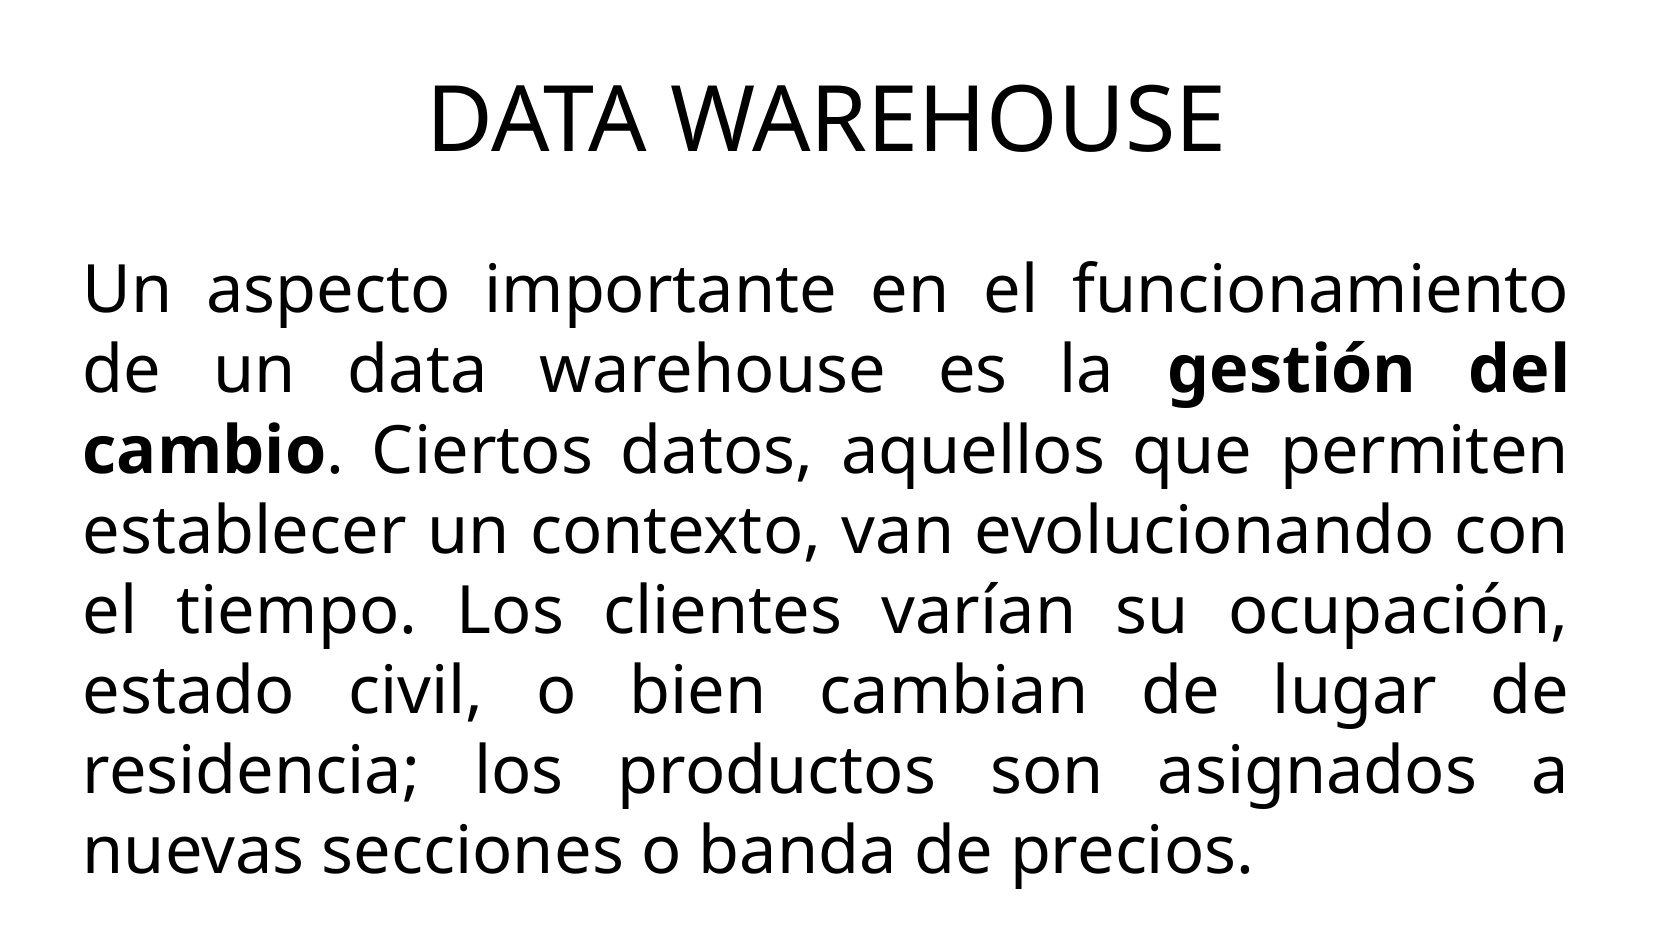

# DATA WAREHOUSE
Un aspecto importante en el funcionamiento de un data warehouse es la gestión del cambio. Ciertos datos, aquellos que permiten establecer un contexto, van evolucionando con el tiempo. Los clientes varían su ocupación, estado civil, o bien cambian de lugar de residencia; los productos son asignados a nuevas secciones o banda de precios.